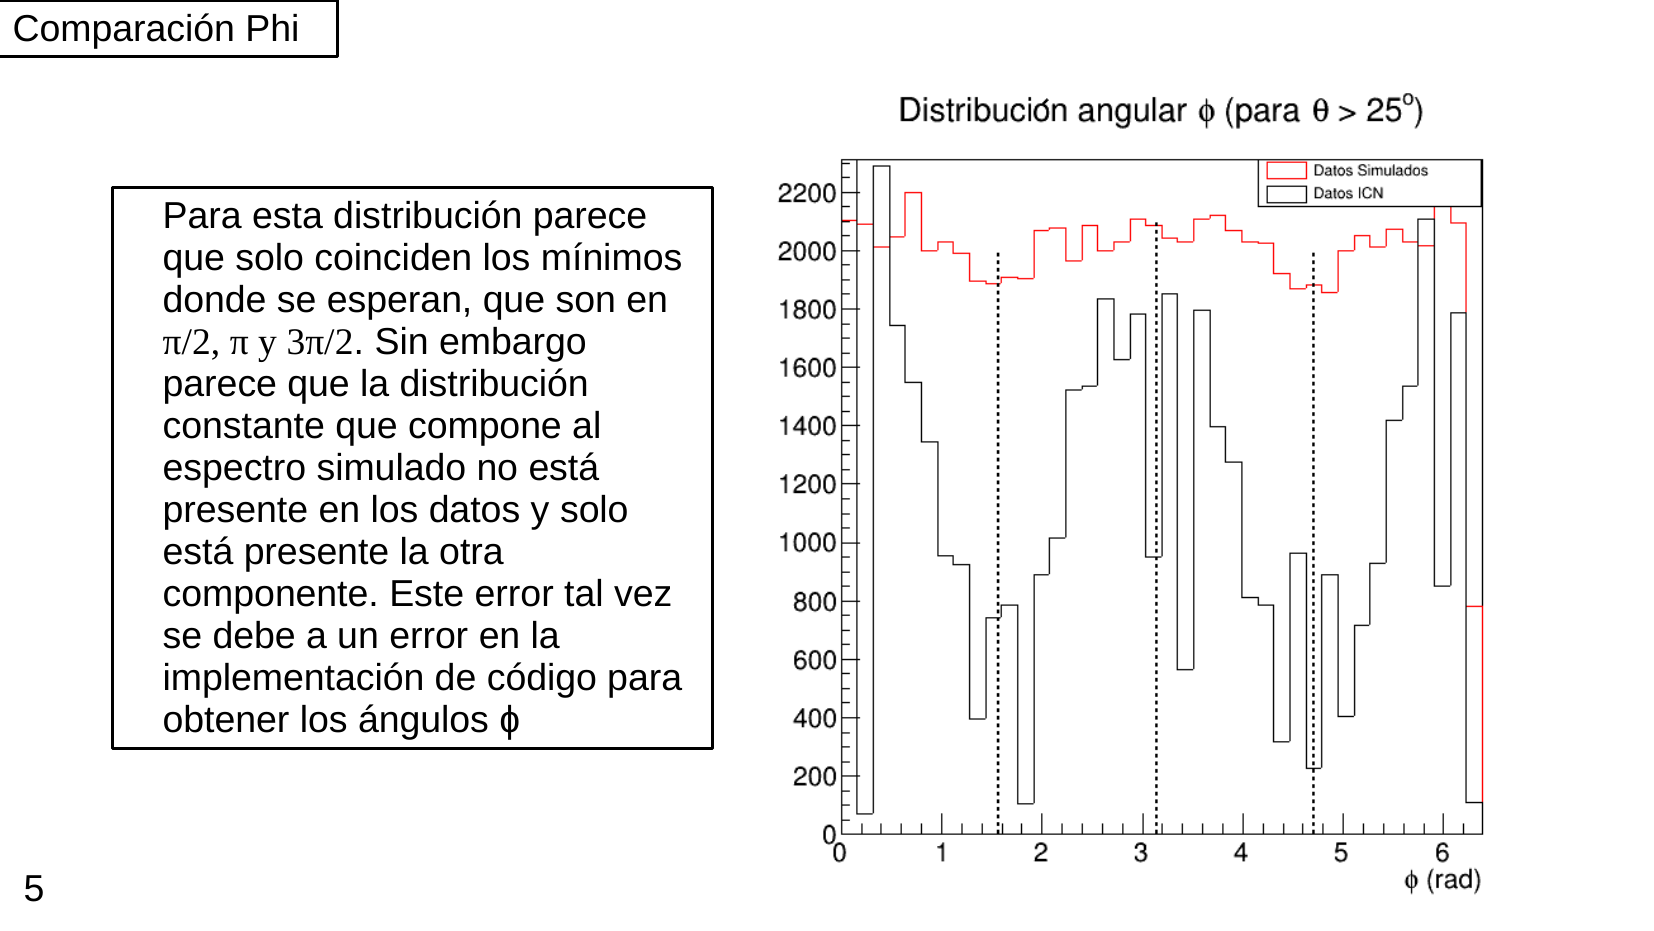

Comparación Phi
Para esta distribución parece que solo coinciden los mínimos donde se esperan, que son en π/2, π y 3π/2. Sin embargo parece que la distribución constante que compone al espectro simulado no está presente en los datos y solo está presente la otra componente. Este error tal vez se debe a un error en la implementación de código para obtener los ángulos ɸ